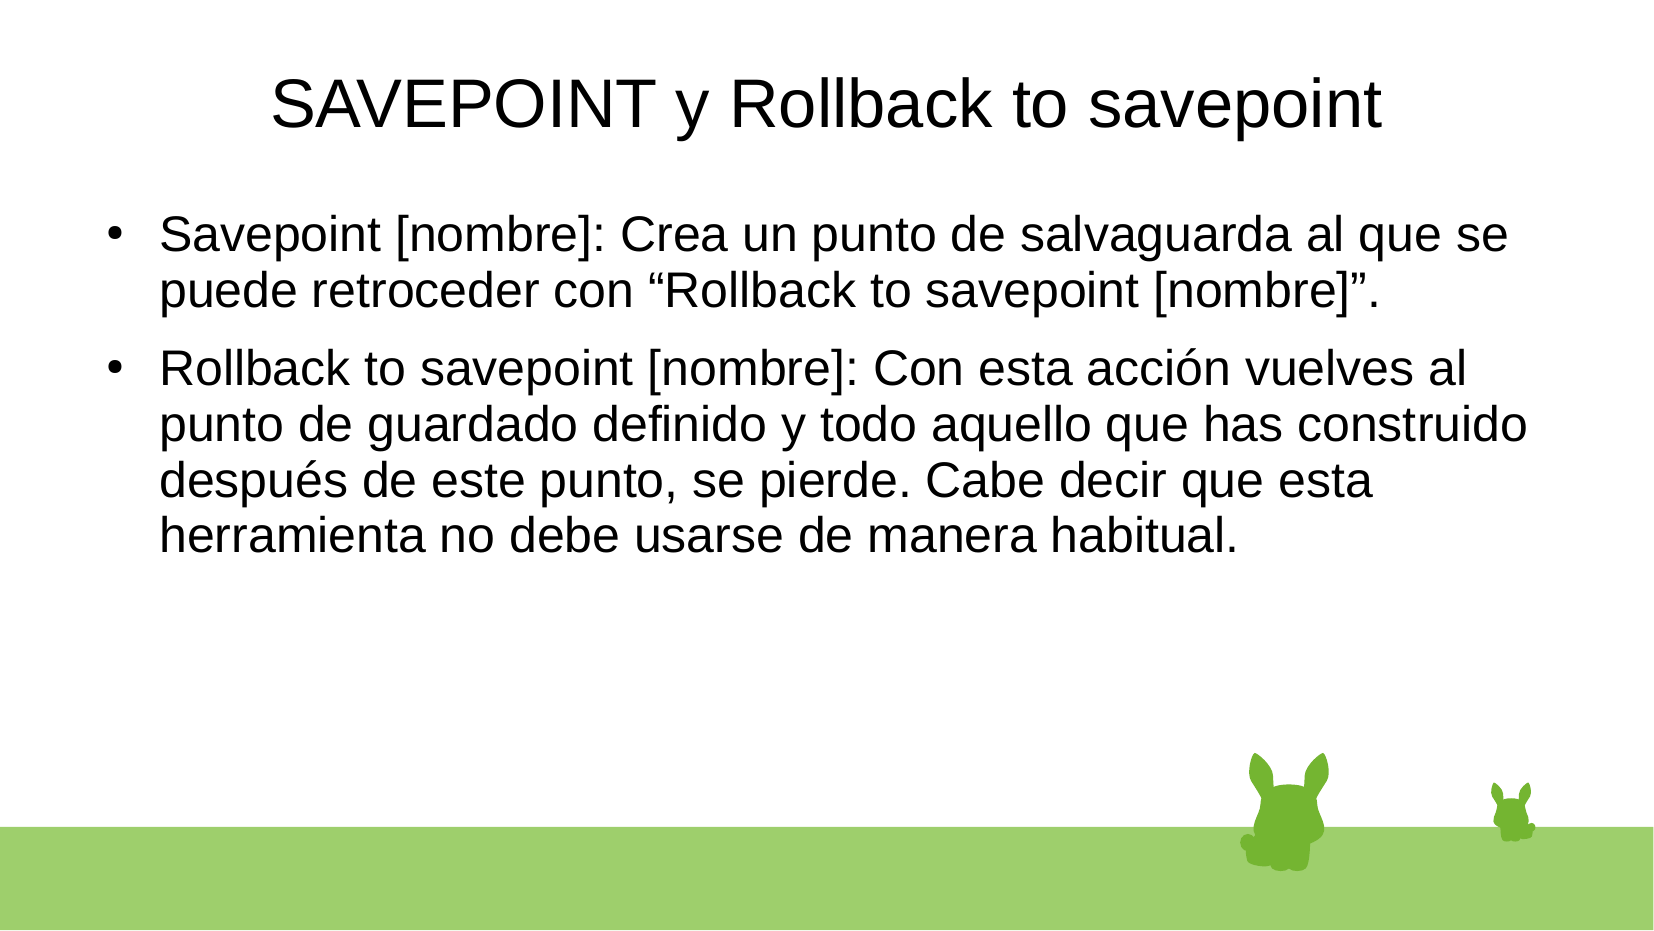

# SAVEPOINT y Rollback to savepoint
Savepoint [nombre]: Crea un punto de salvaguarda al que se puede retroceder con “Rollback to savepoint [nombre]”.
Rollback to savepoint [nombre]: Con esta acción vuelves al punto de guardado definido y todo aquello que has construido después de este punto, se pierde. Cabe decir que esta herramienta no debe usarse de manera habitual.